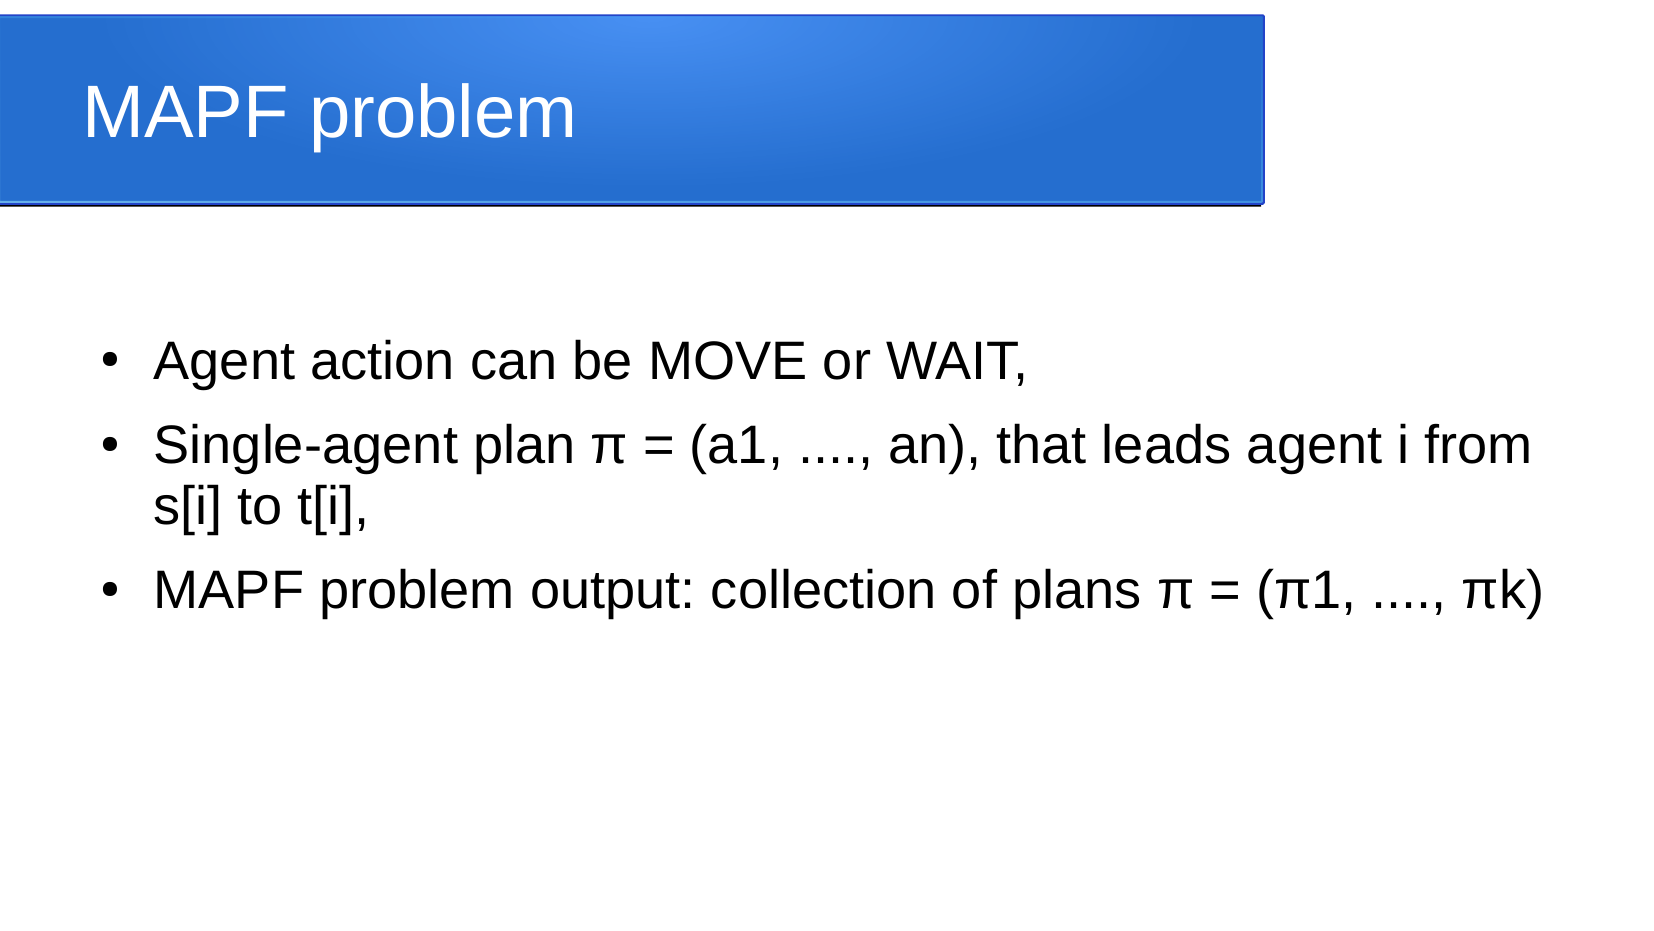

# MAPF problem
Agent action can be MOVE or WAIT,
Single-agent plan π = (a1, ...., an), that leads agent i from s[i] to t[i],
MAPF problem output: collection of plans π = (π1, ...., πk)